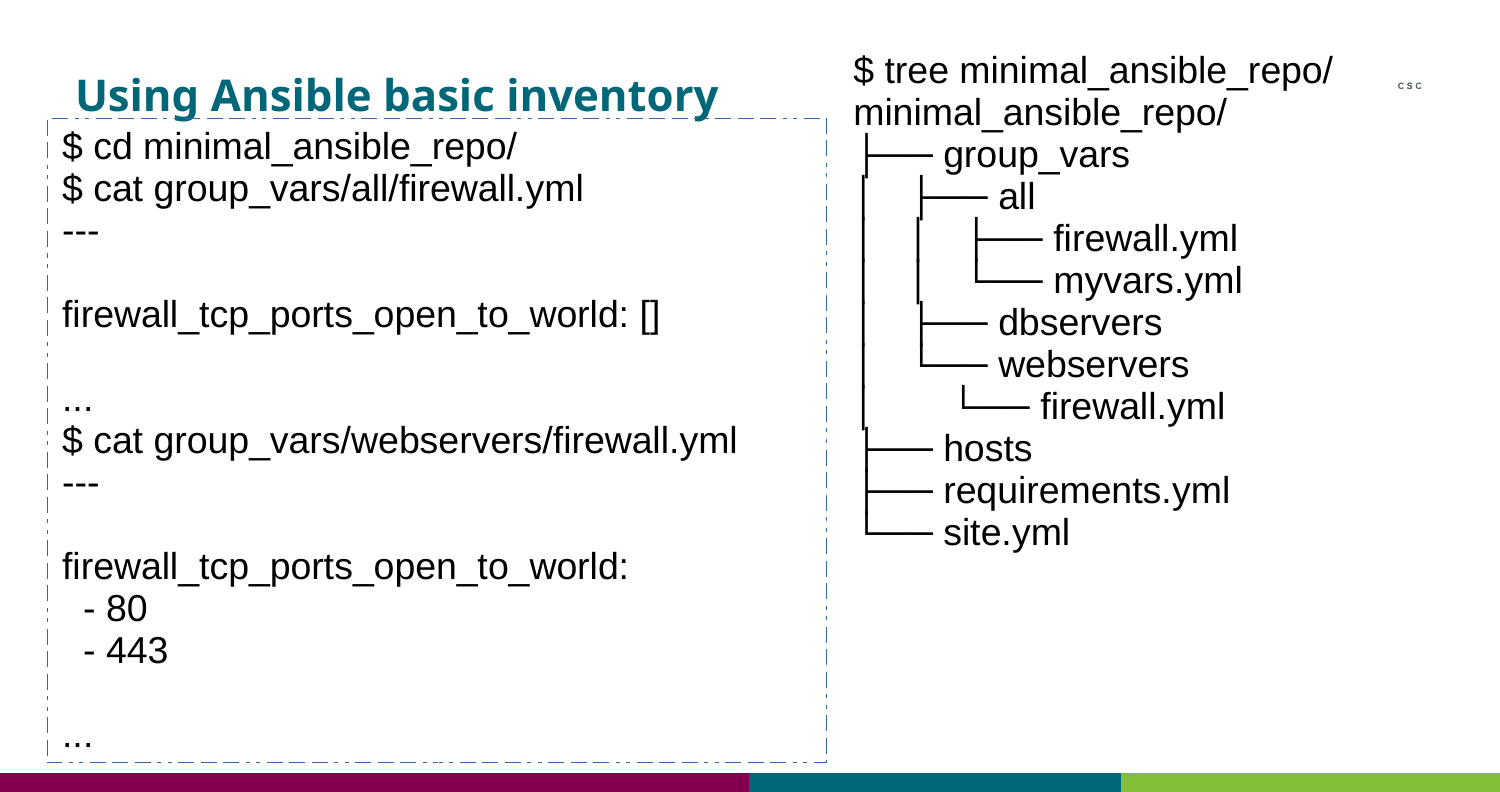

# Using Ansible basic inventory
$ tree minimal_ansible_repo/
minimal_ansible_repo/
├── group_vars
│   ├── all
│   │   ├── firewall.yml
│   │   └── myvars.yml
│   ├── dbservers
│   └── webservers
│   └── firewall.yml
├── hosts
├── requirements.yml
└── site.yml
$ cd minimal_ansible_repo/
$ cat group_vars/all/firewall.yml
---
firewall_tcp_ports_open_to_world: []
...
$ cat group_vars/webservers/firewall.yml
---
firewall_tcp_ports_open_to_world:
 - 80
 - 443
...